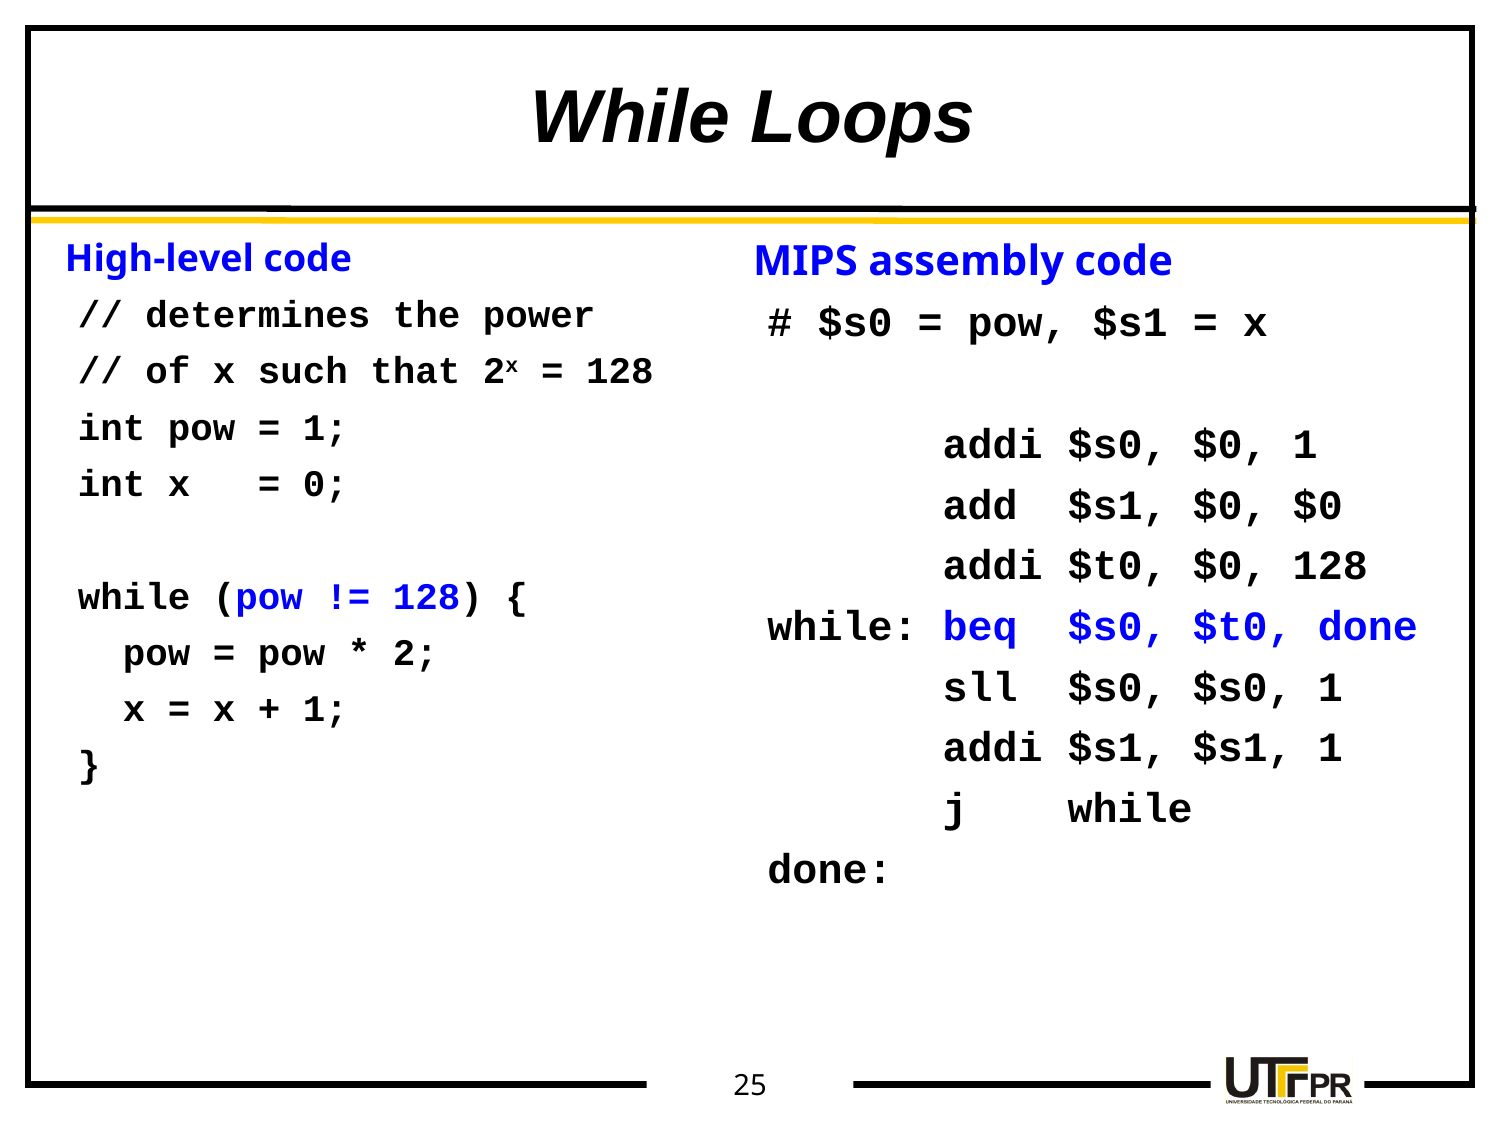

# While Loops
High-level code
// determines the power
// of x such that 2x = 128
int pow = 1;
int x = 0;
while (pow != 128) {
 pow = pow * 2;
 x = x + 1;
}
MIPS assembly code
# $s0 = pow, $s1 = x
 addi $s0, $0, 1
 add $s1, $0, $0
 addi $t0, $0, 128
while: beq $s0, $t0, done
 sll $s0, $s0, 1
 addi $s1, $s1, 1
 j while
done: